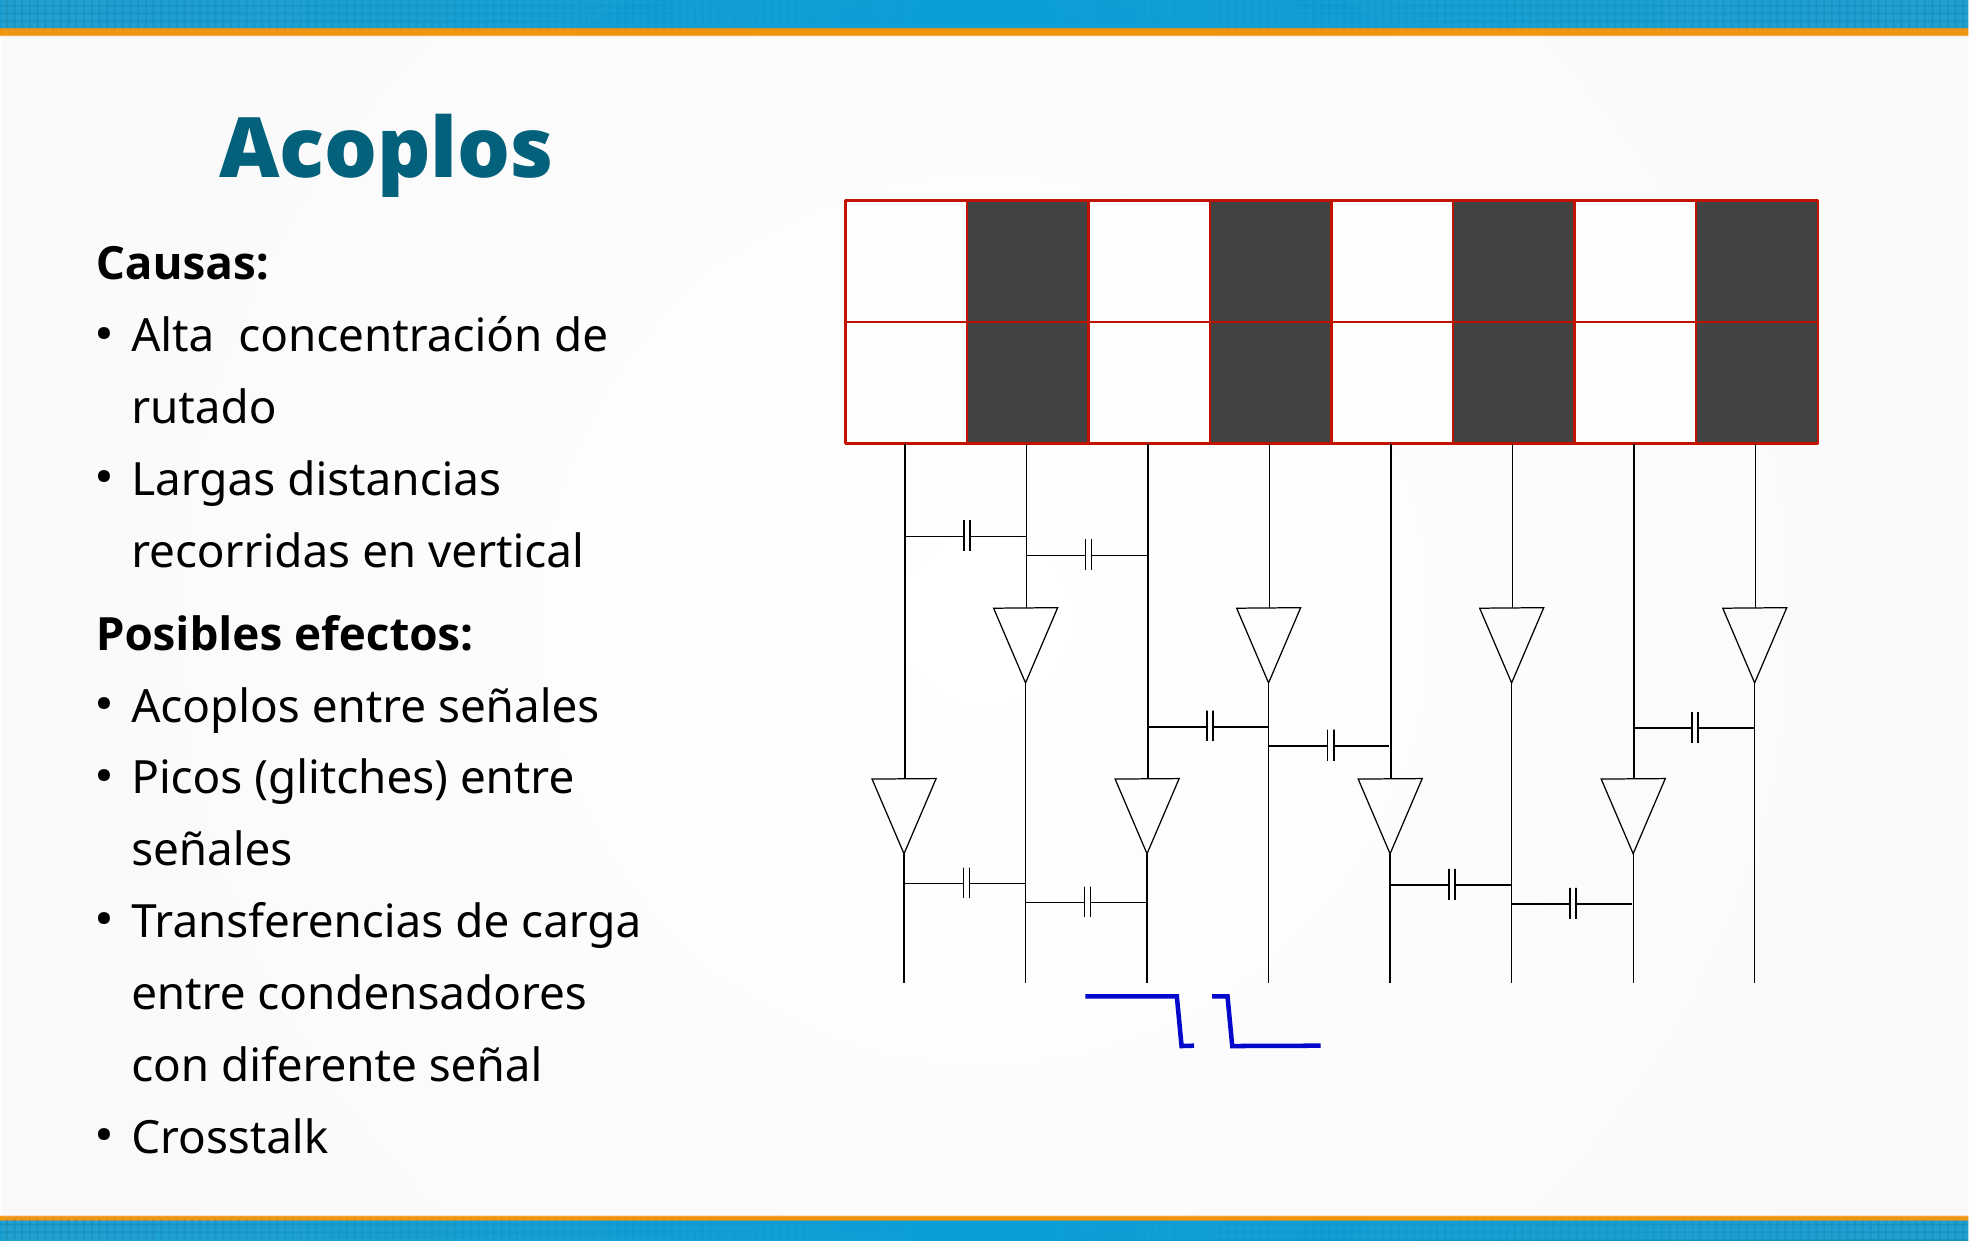

Acoplos
Causas:
Alta concentración de rutado
Largas distancias recorridas en vertical
Posibles efectos:
Acoplos entre señales
Picos (glitches) entre señales
Transferencias de carga entre condensadores con diferente señal
Crosstalk